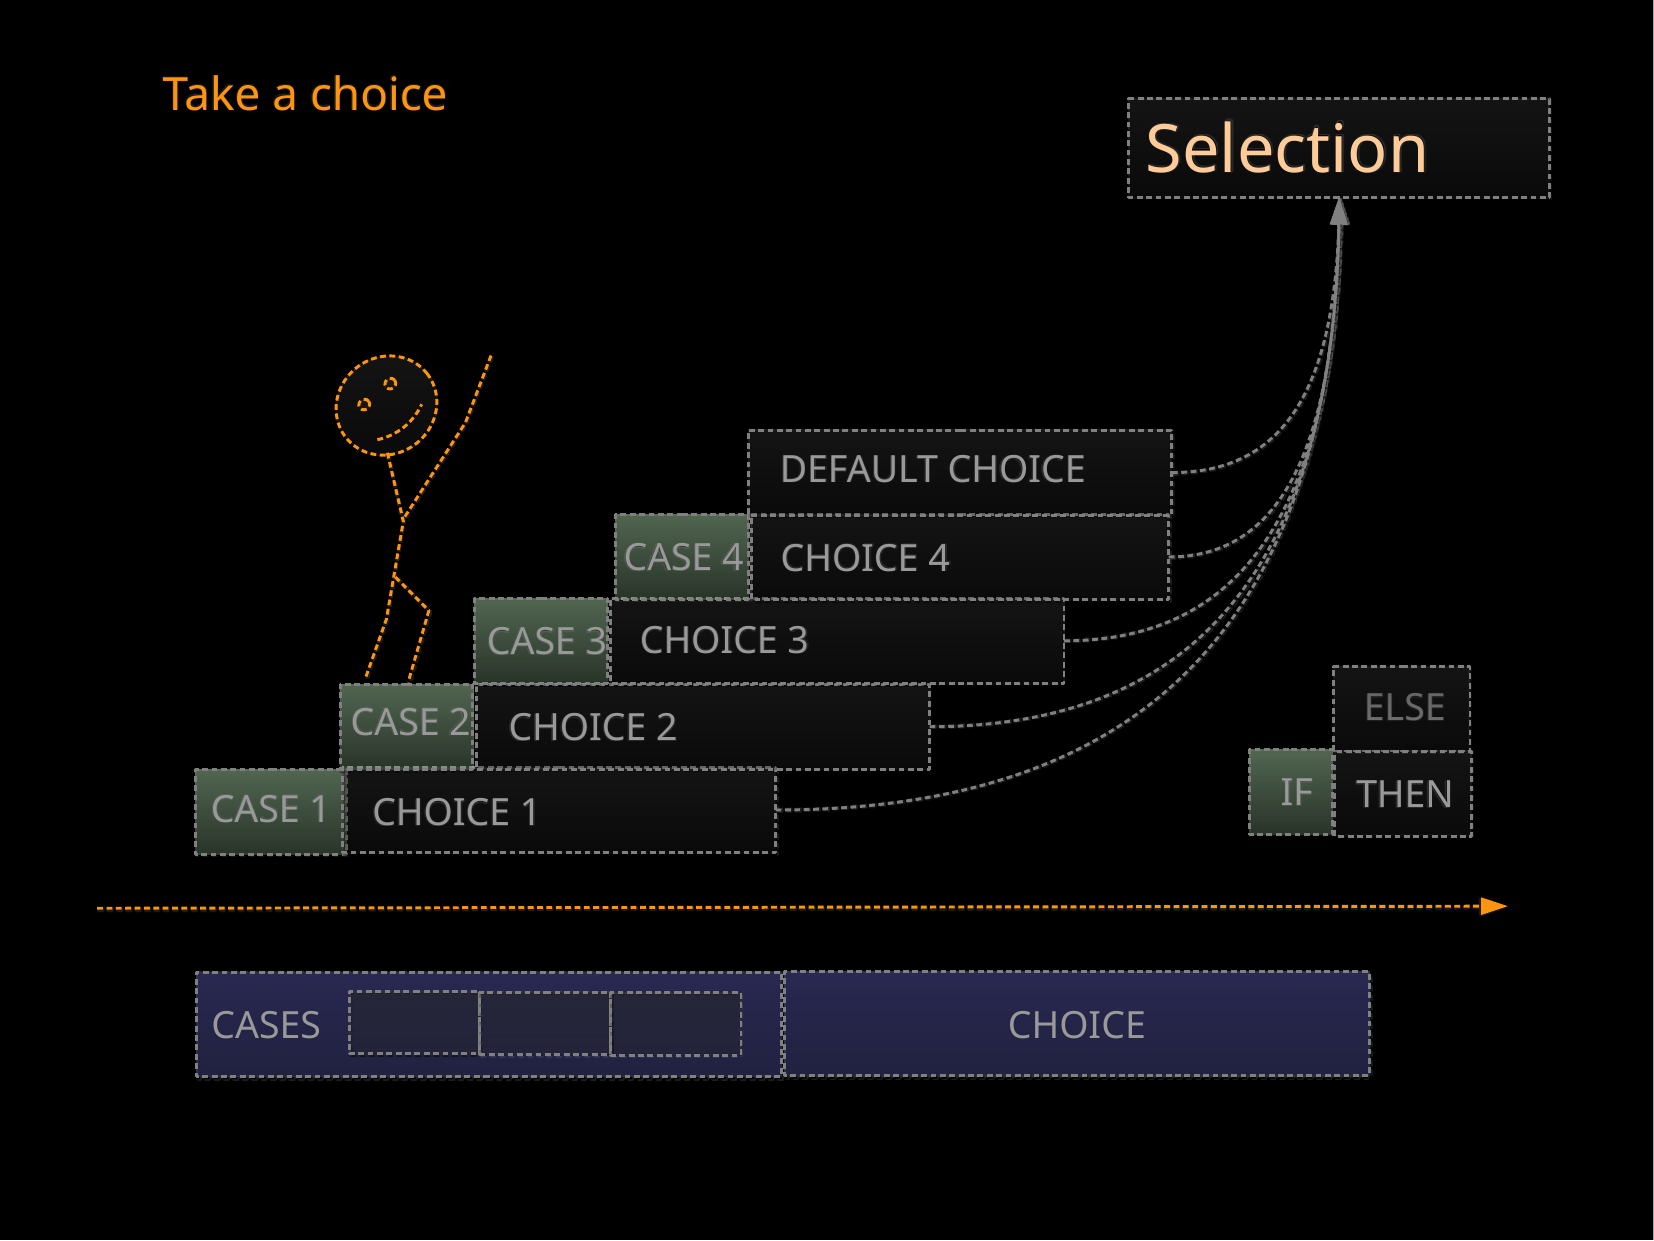

Take a choice
Selection
DEFAULT CHOICE
CASE 4
CHOICE 4
CHOICE 3
CASE 3
IF
THEN
ELSE
CASE 2
CHOICE 2
CASE 1
CHOICE 1
CHOICE
CASES